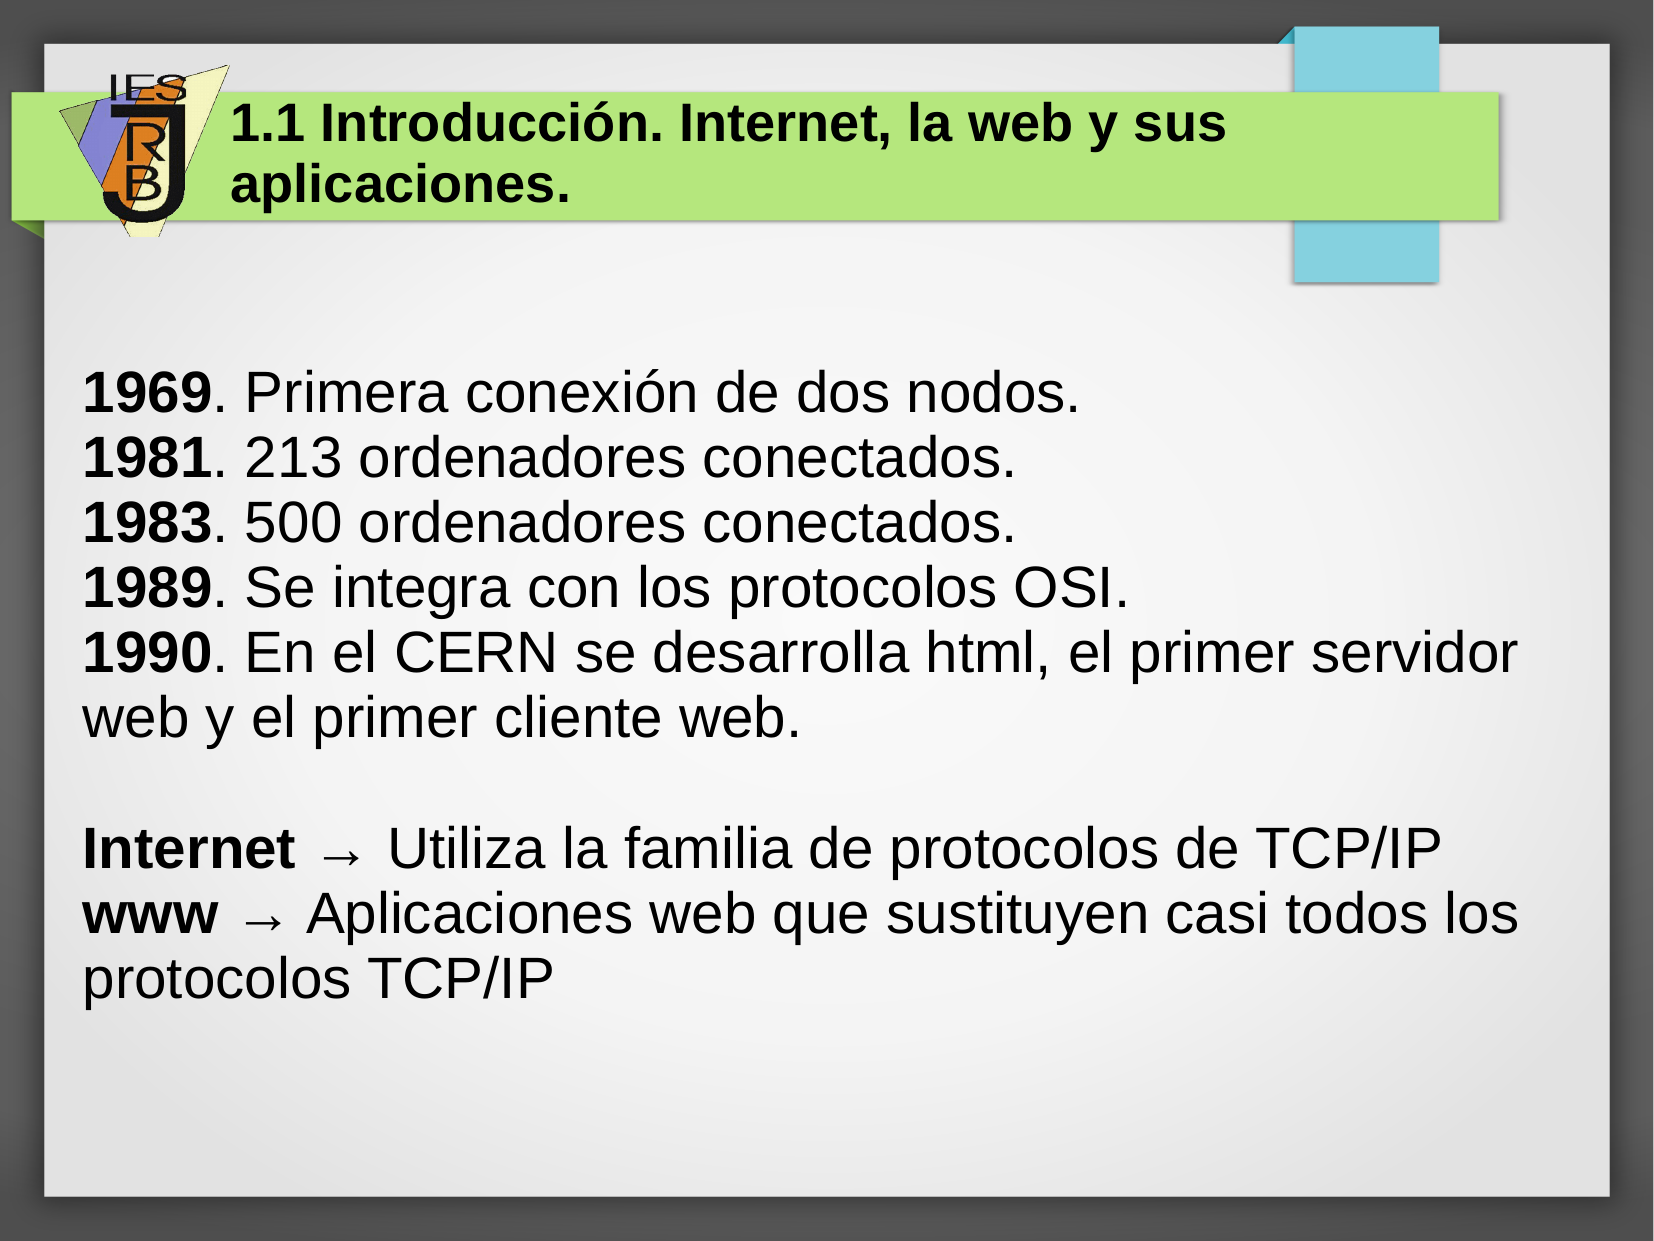

# 1.1 Introducción. Internet, la web y sus 					aplicaciones.
1969. Primera conexión de dos nodos.
1981. 213 ordenadores conectados.
1983. 500 ordenadores conectados.
1989. Se integra con los protocolos OSI.
1990. En el CERN se desarrolla html, el primer servidor web y el primer cliente web.
Internet → Utiliza la familia de protocolos de TCP/IP
www → Aplicaciones web que sustituyen casi todos los protocolos TCP/IP